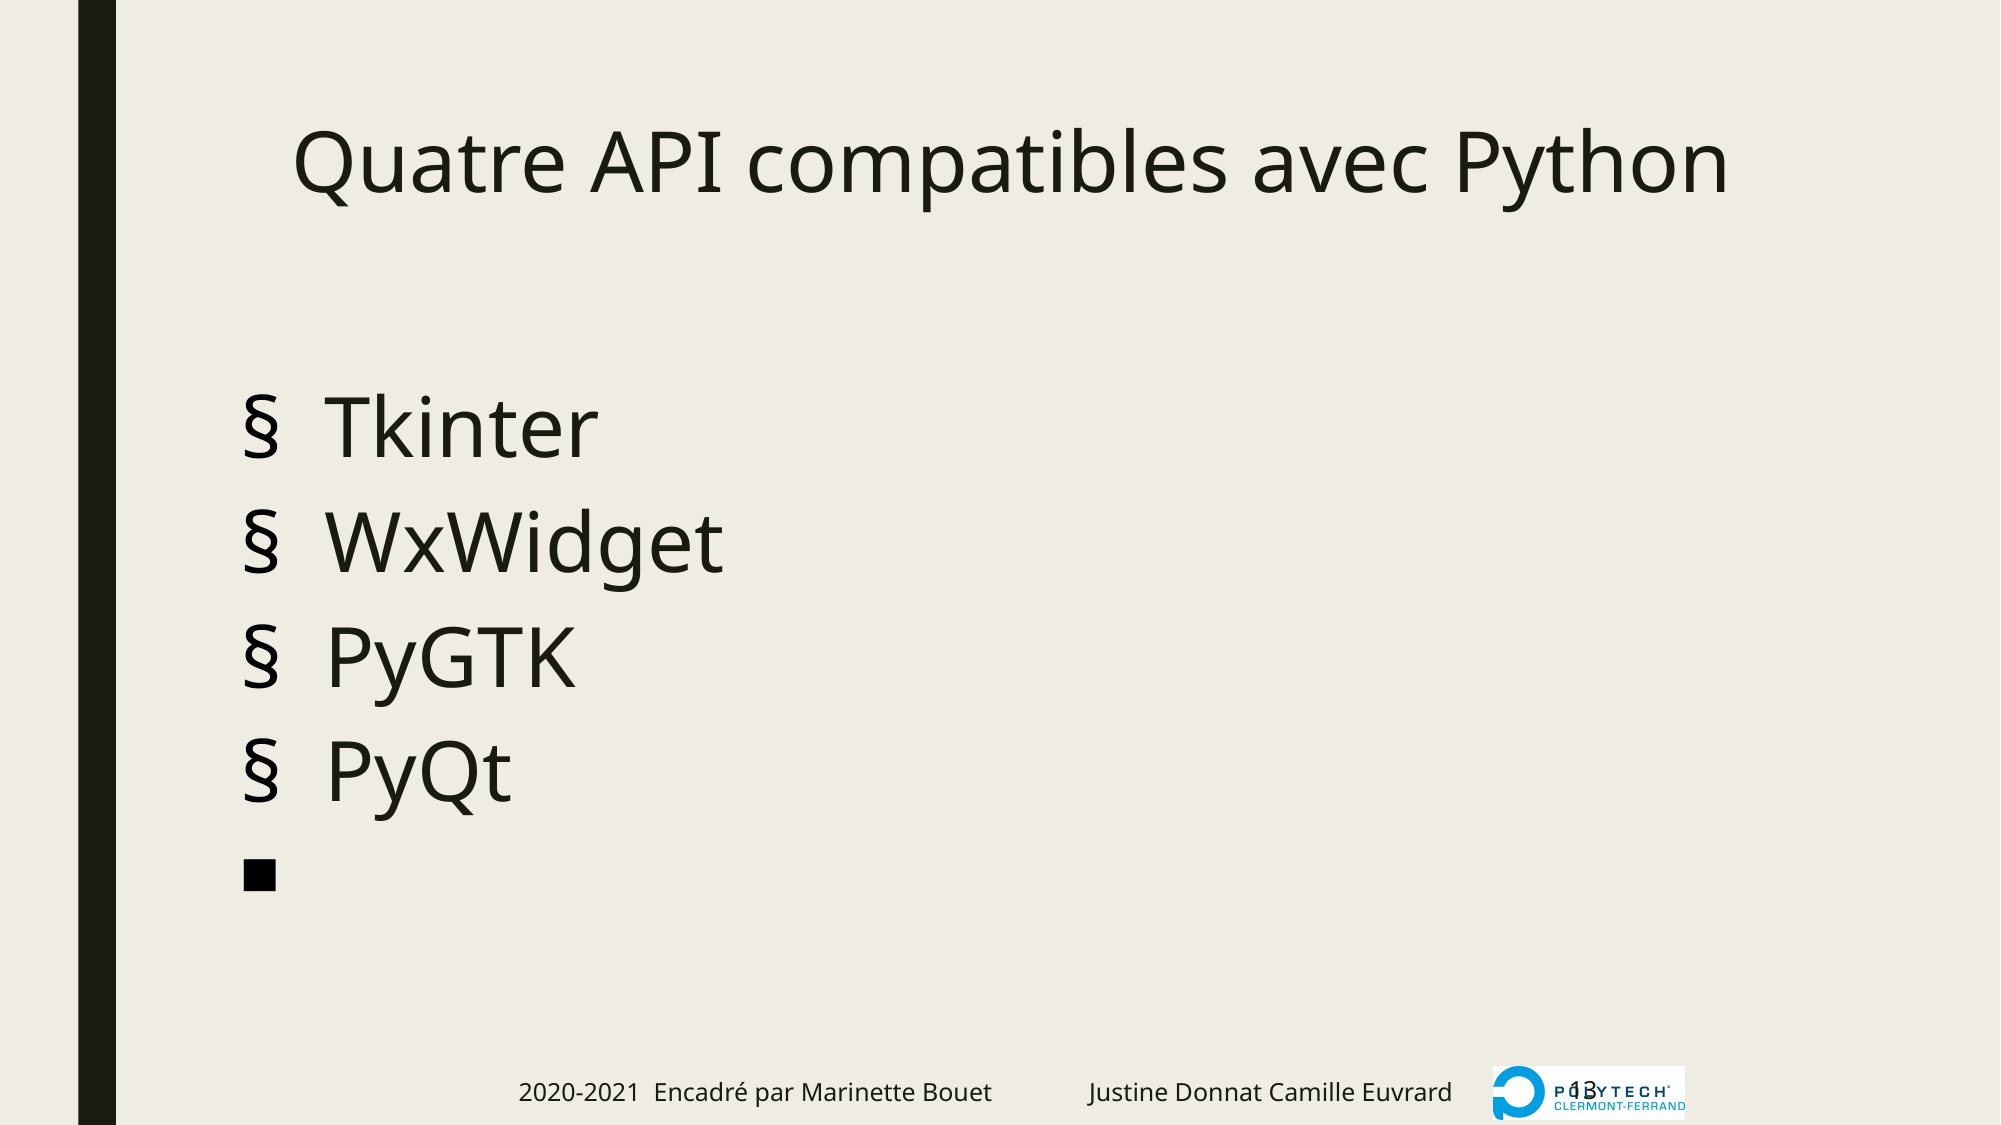

# Quatre API compatibles avec Python
 Tkinter
 WxWidget
 PyGTK
 PyQt
2020-2021 Encadré par Marinette Bouet Justine Donnat Camille Euvrard
13